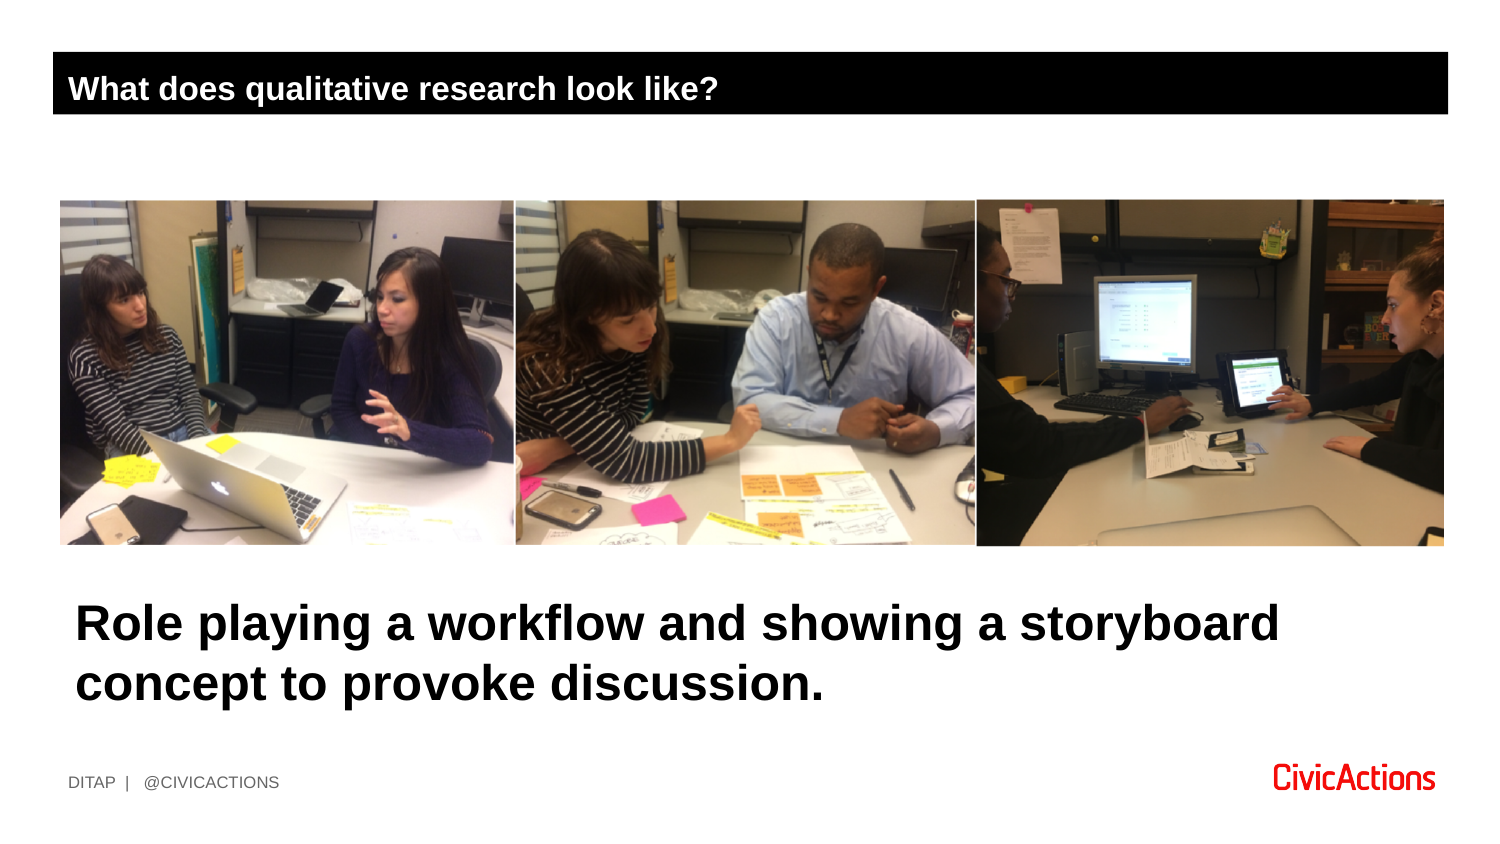

# What does qualitative research look like?
Role playing a workflow and showing a storyboard concept to provoke discussion.